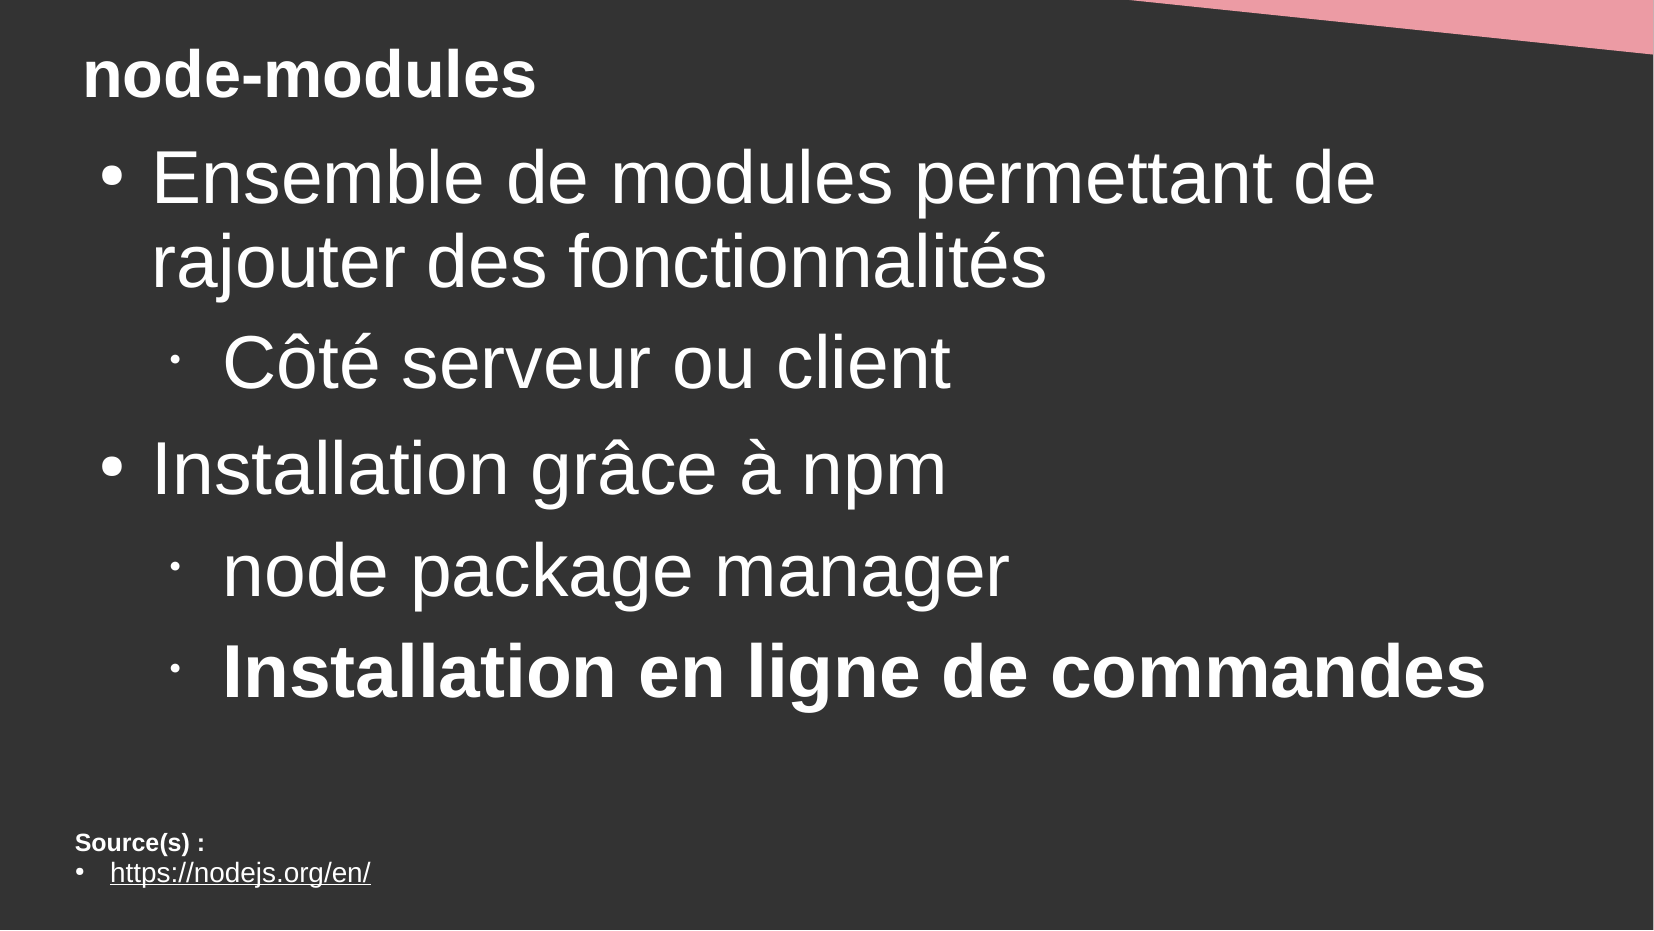

# node-modules
Ensemble de modules permettant de rajouter des fonctionnalités
Côté serveur ou client
Installation grâce à npm
node package manager
Installation en ligne de commandes
Source(s) :
https://nodejs.org/en/